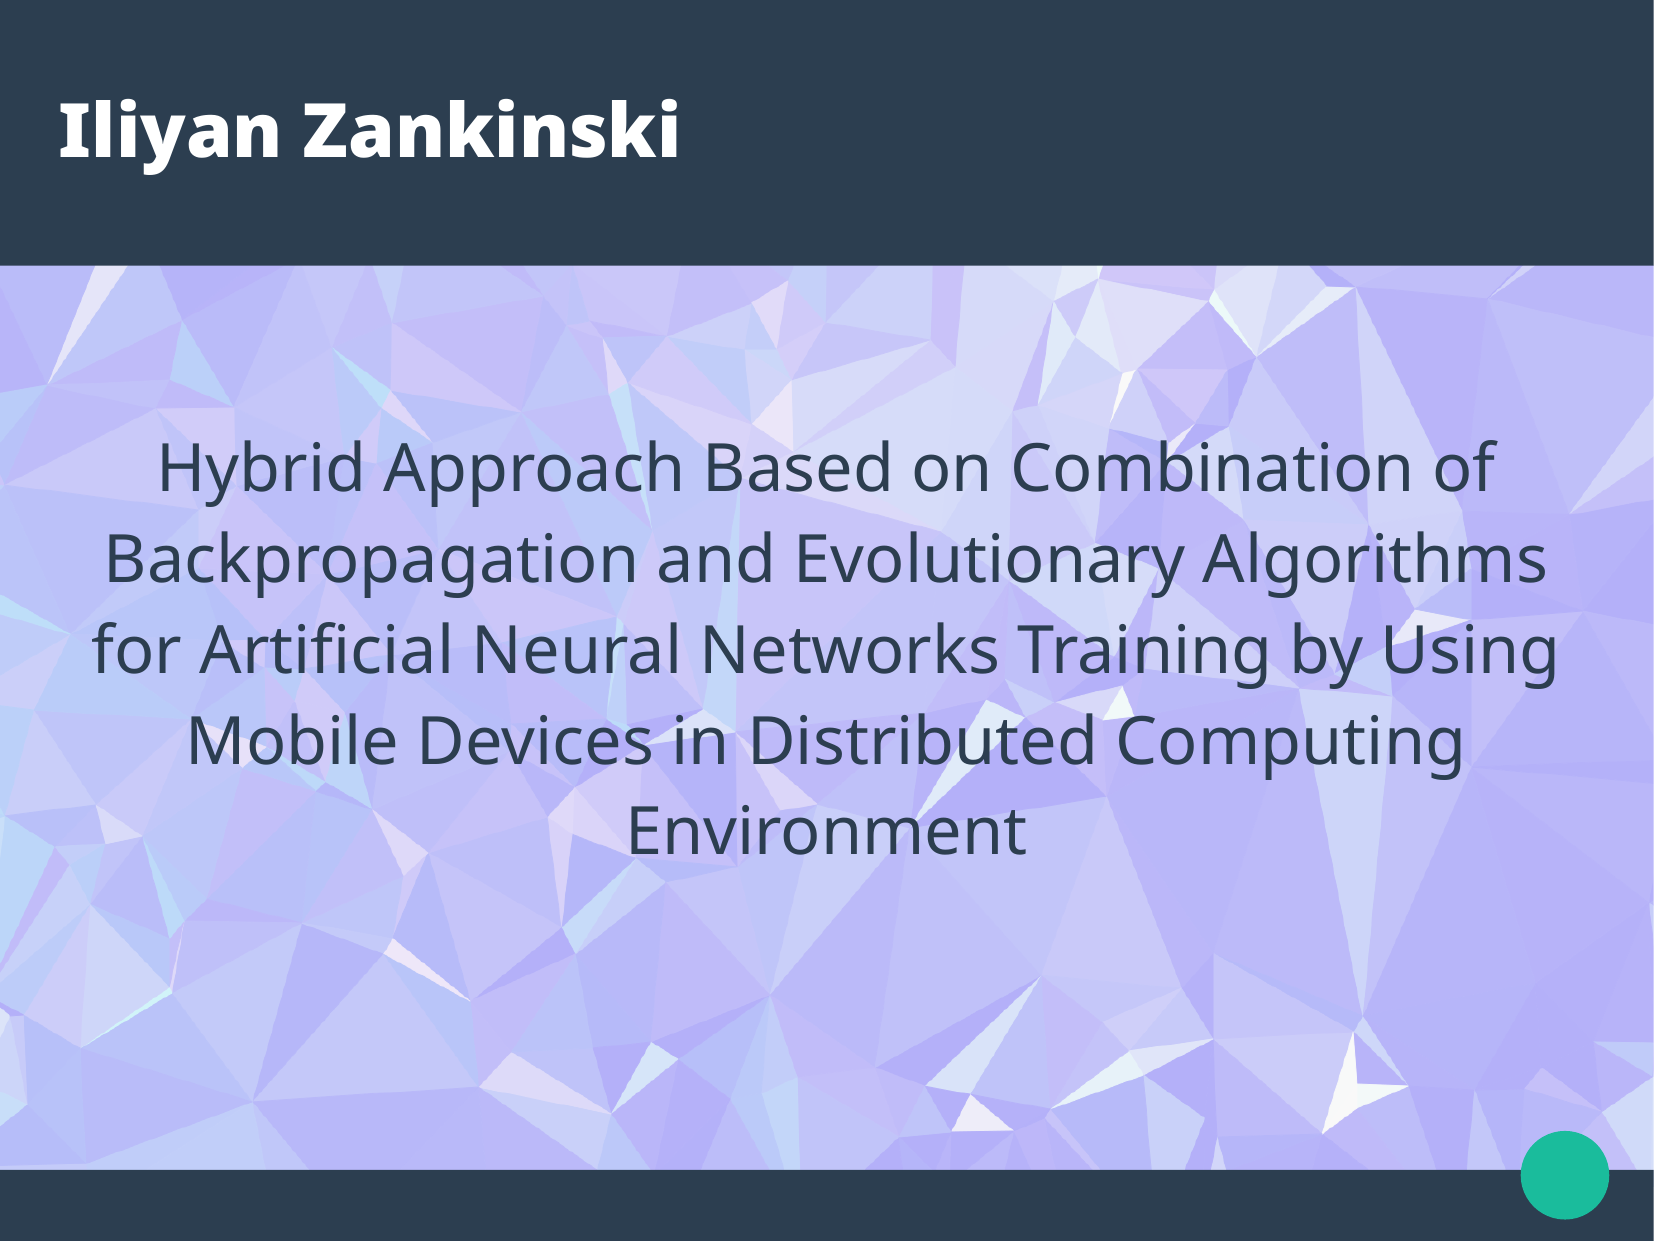

# Iliyan Zankinski
Hybrid Approach Based on Combination of Backpropagation and Evolutionary Algorithms for Artificial Neural Networks Training by Using Mobile Devices in Distributed Computing Environment